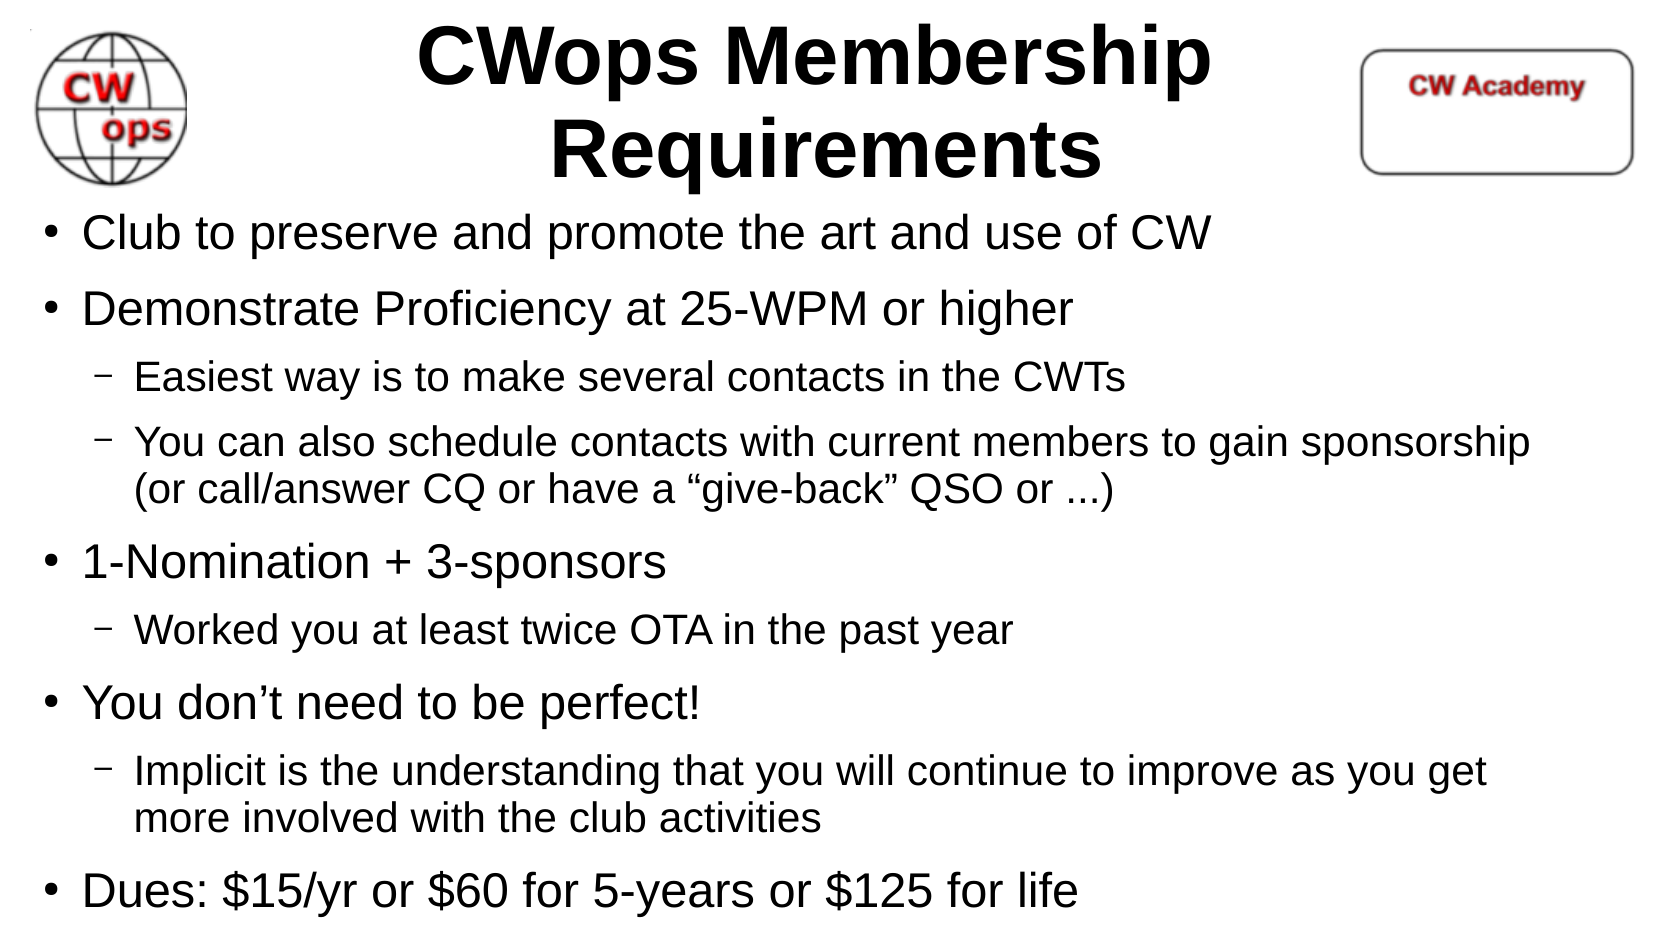

CWops Membership
Requirements
# Club to preserve and promote the art and use of CW
Demonstrate Proficiency at 25-WPM or higher
Easiest way is to make several contacts in the CWTs
You can also schedule contacts with current members to gain sponsorship (or call/answer CQ or have a “give-back” QSO or ...)
1-Nomination + 3-sponsors
Worked you at least twice OTA in the past year
You don’t need to be perfect!
Implicit is the understanding that you will continue to improve as you get more involved with the club activities
Dues: $15/yr or $60 for 5-years or $125 for life